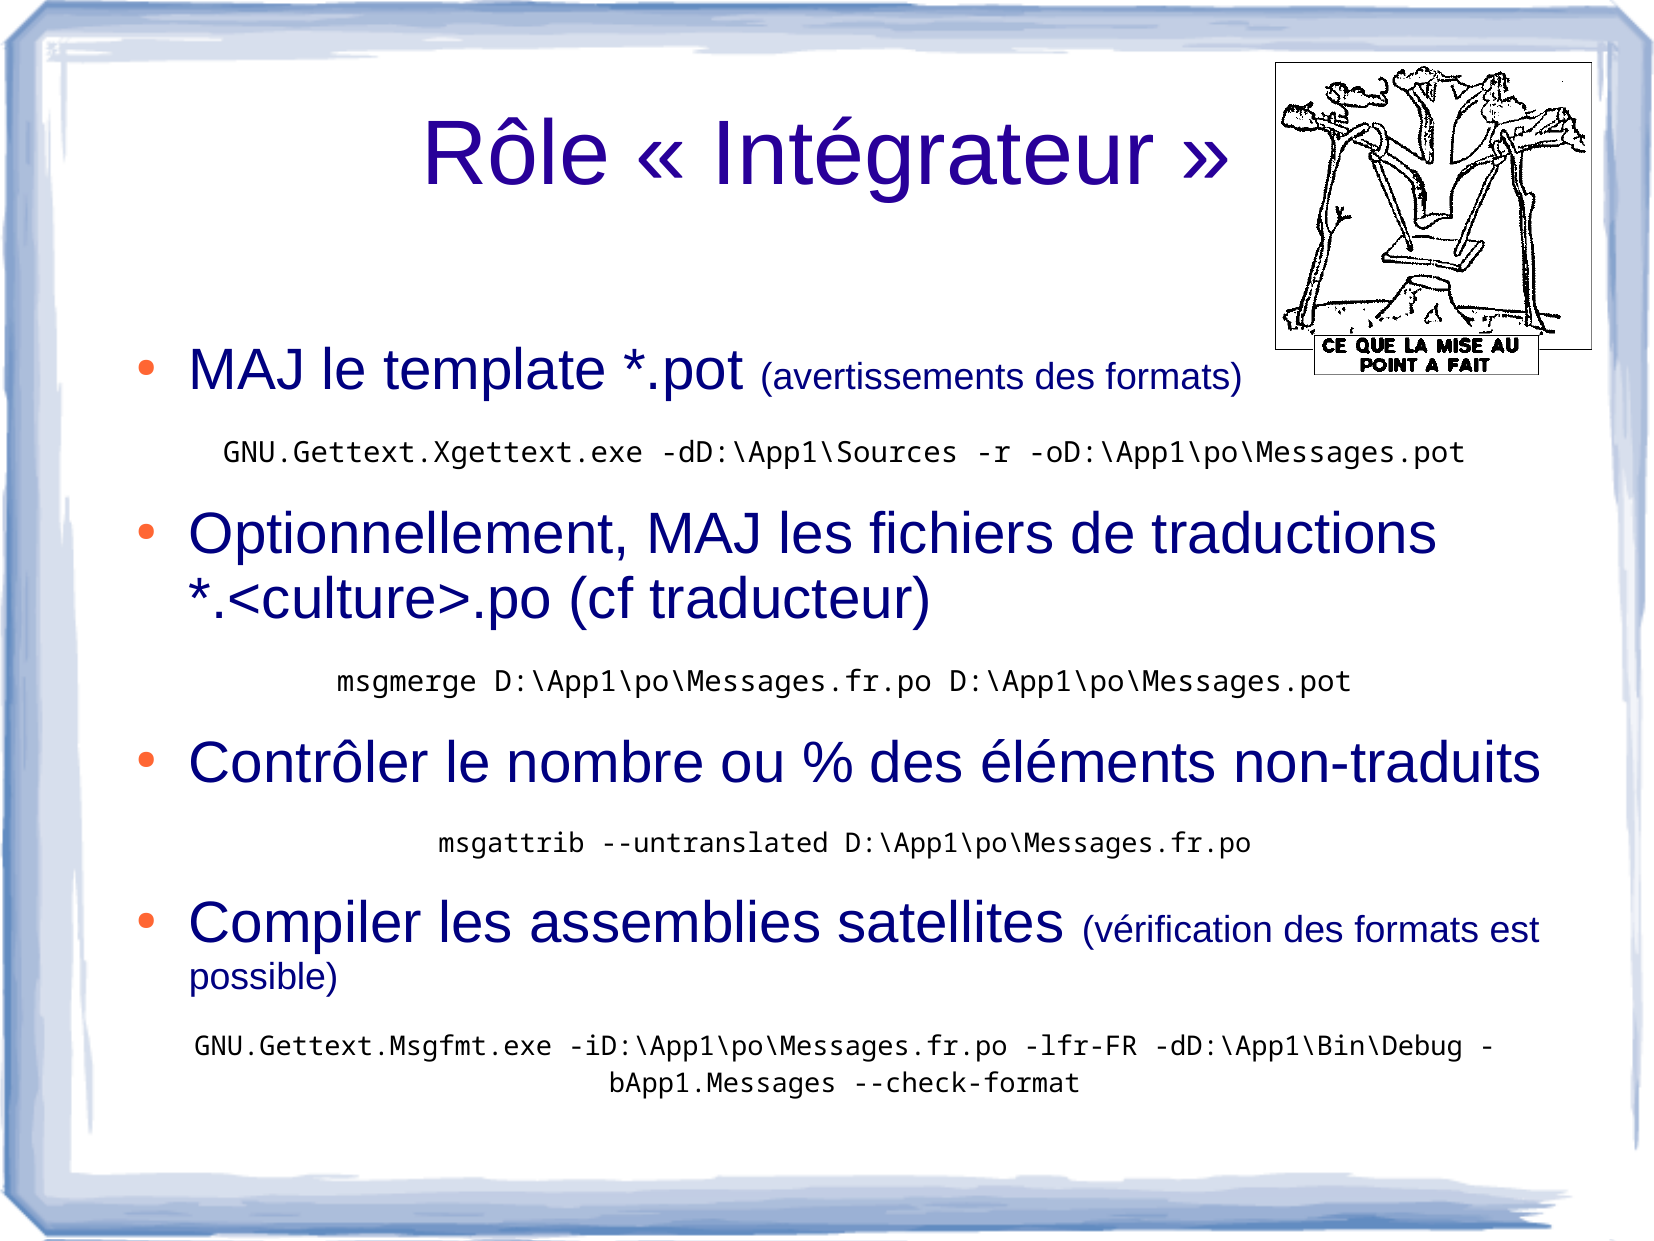

# Rôle « Intégrateur »
MAJ le template *.pot (avertissements des formats)
GNU.Gettext.Xgettext.exe -dD:\App1\Sources -r -oD:\App1\po\Messages.pot
Optionnellement, MAJ les fichiers de traductions *.<culture>.po (cf traducteur)
msgmerge D:\App1\po\Messages.fr.po D:\App1\po\Messages.pot
Contrôler le nombre ou % des éléments non-traduits
msgattrib --untranslated D:\App1\po\Messages.fr.po
Compiler les assemblies satellites (vérification des formats est possible)
GNU.Gettext.Msgfmt.exe -iD:\App1\po\Messages.fr.po -lfr-FR -dD:\App1\Bin\Debug -bApp1.Messages --check-format